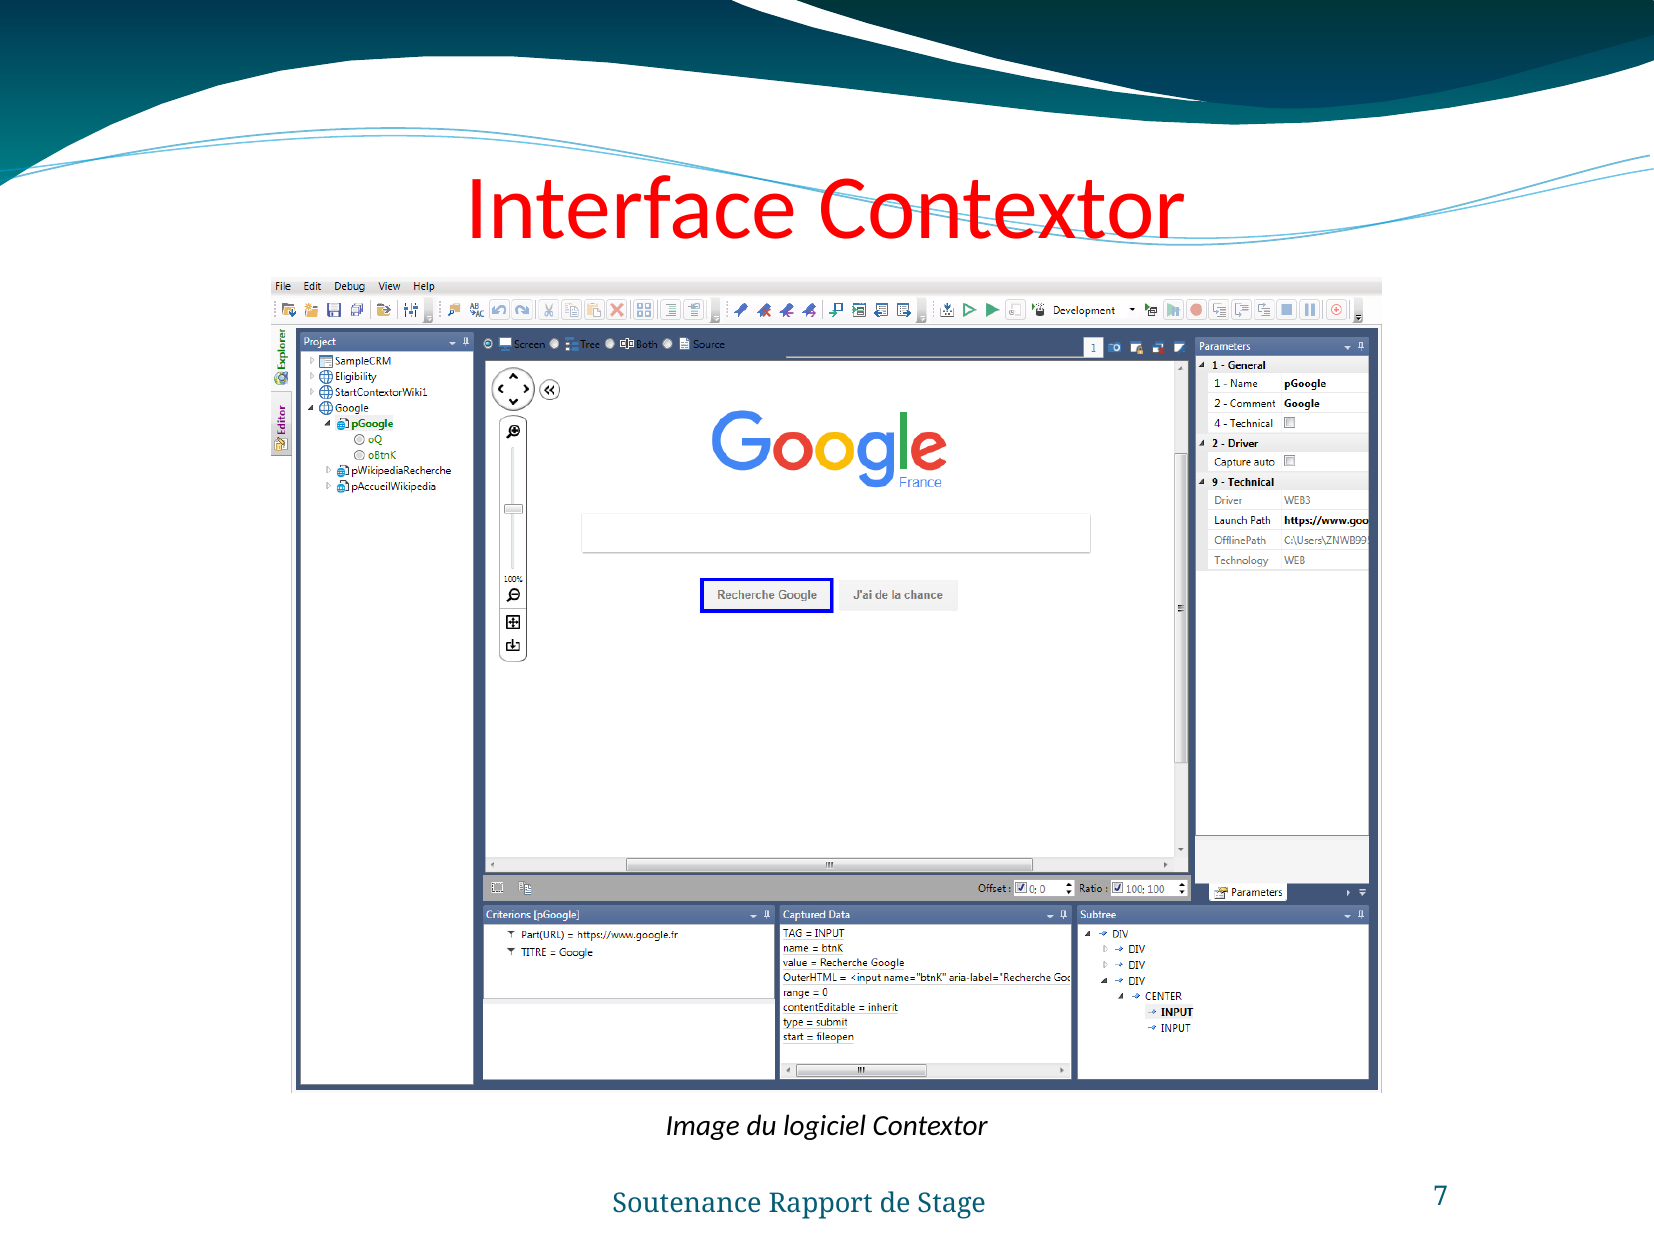

# Interface Contextor
Image du logiciel Contextor
Soutenance Rapport de Stage